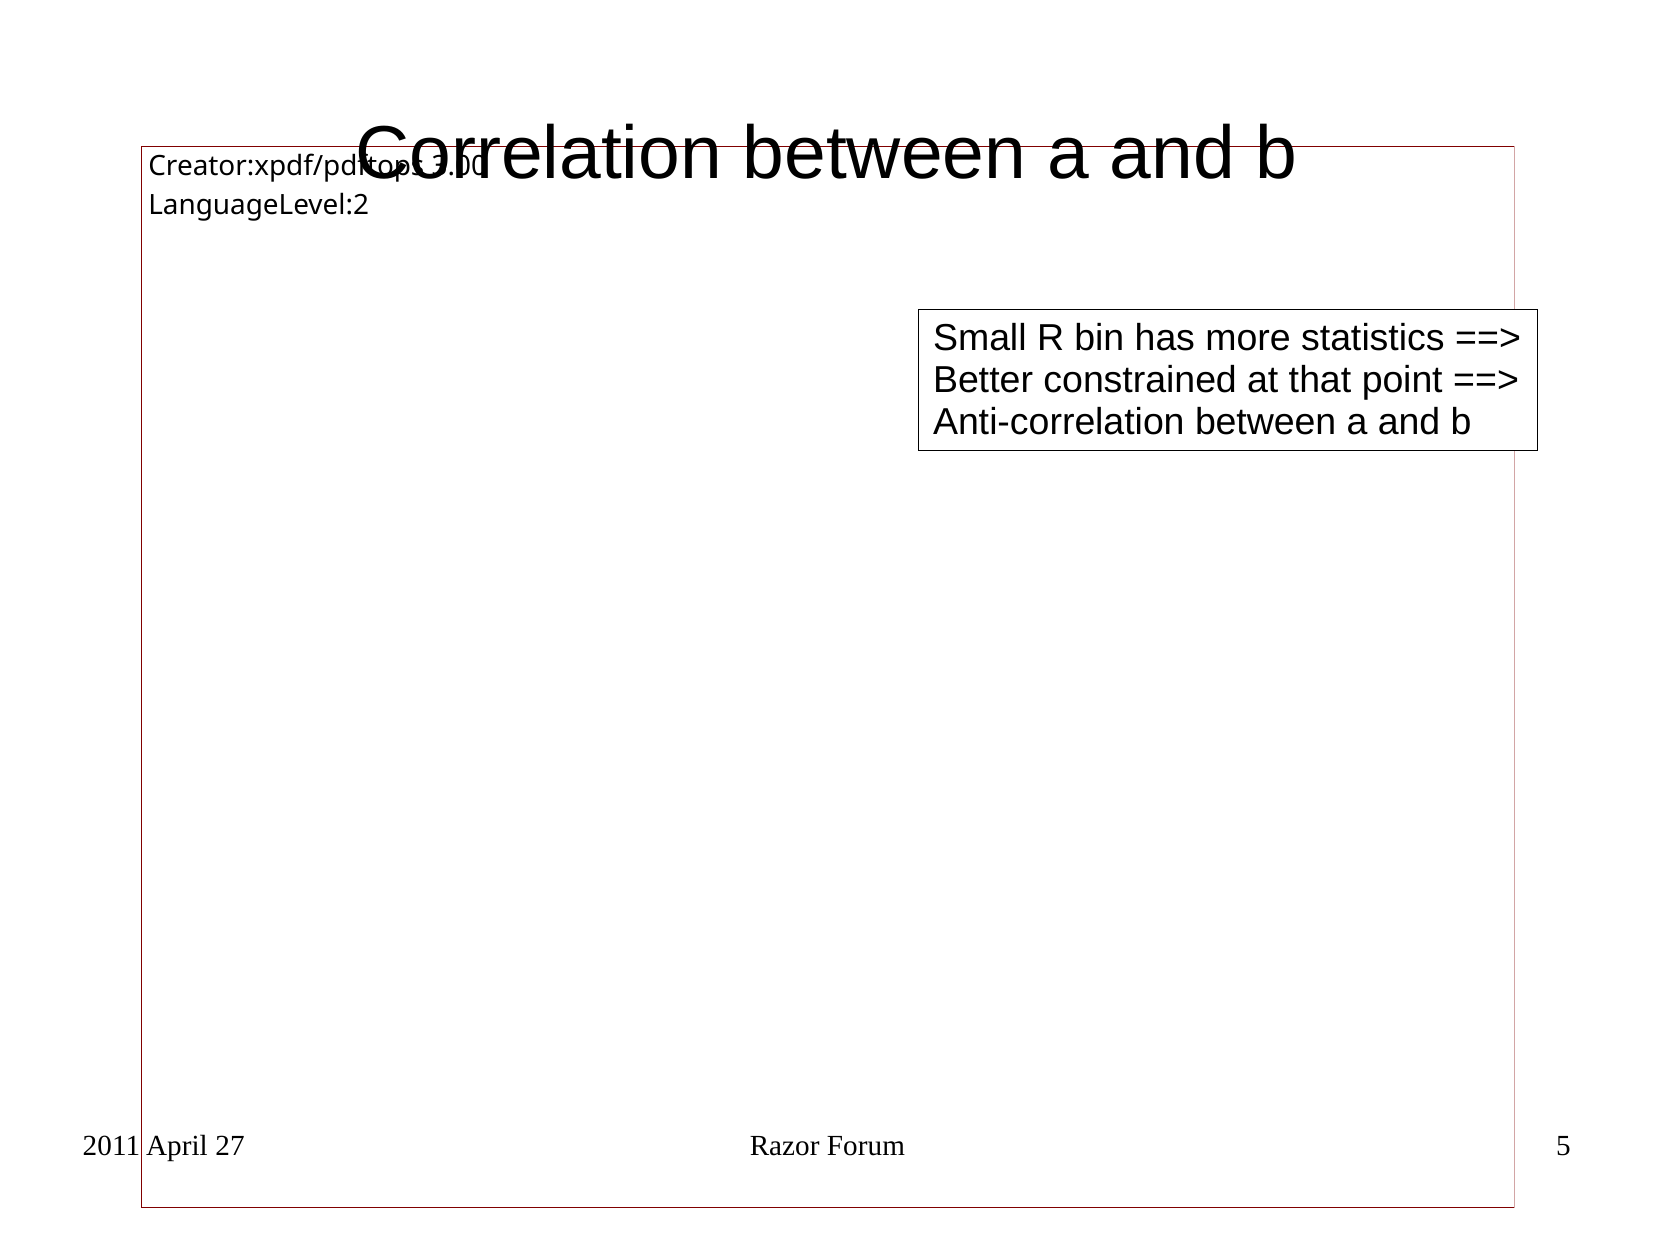

# Correlation between a and b
Small R bin has more statistics ==>
Better constrained at that point ==>
Anti-correlation between a and b
2011 April 27
Razor Forum
5